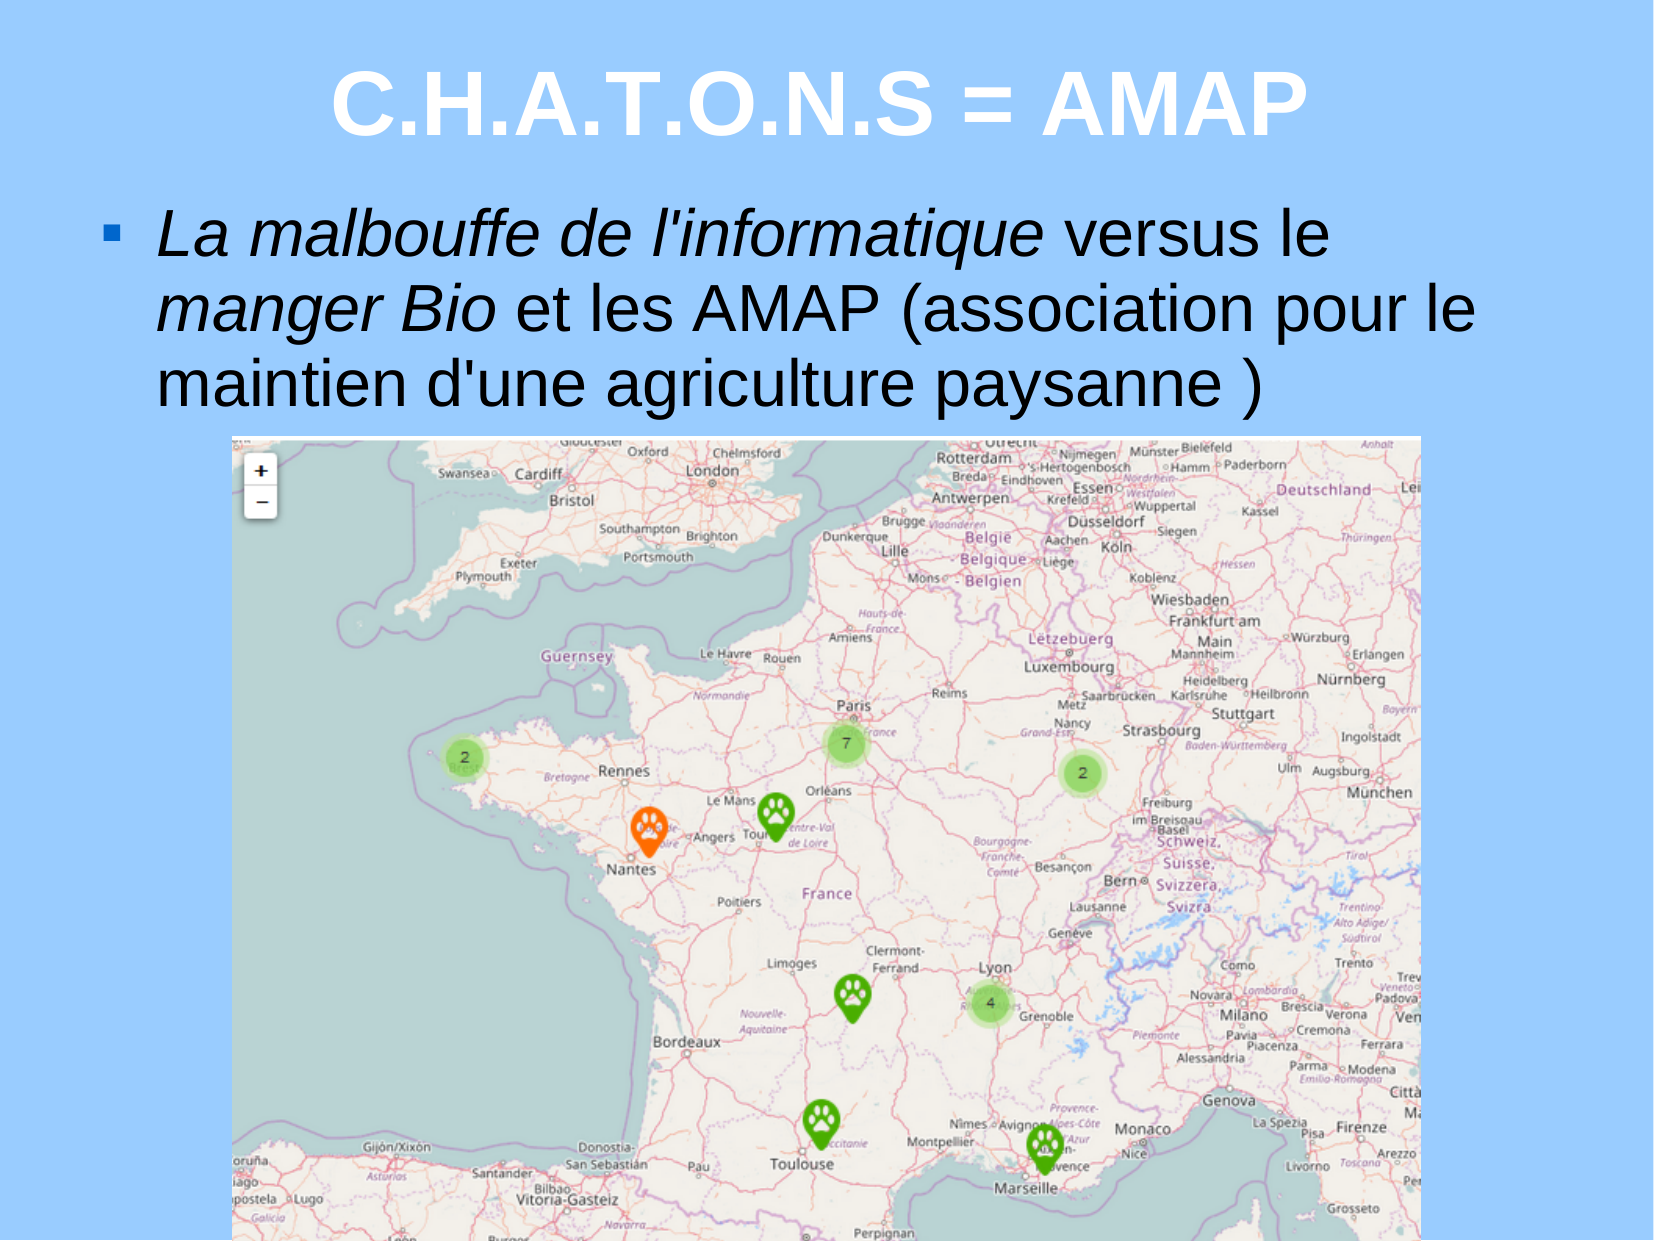

# C.H.A.T.O.N.S = AMAP
La malbouffe de l'informatique versus le manger Bio et les AMAP (association pour le maintien d'une agriculture paysanne )